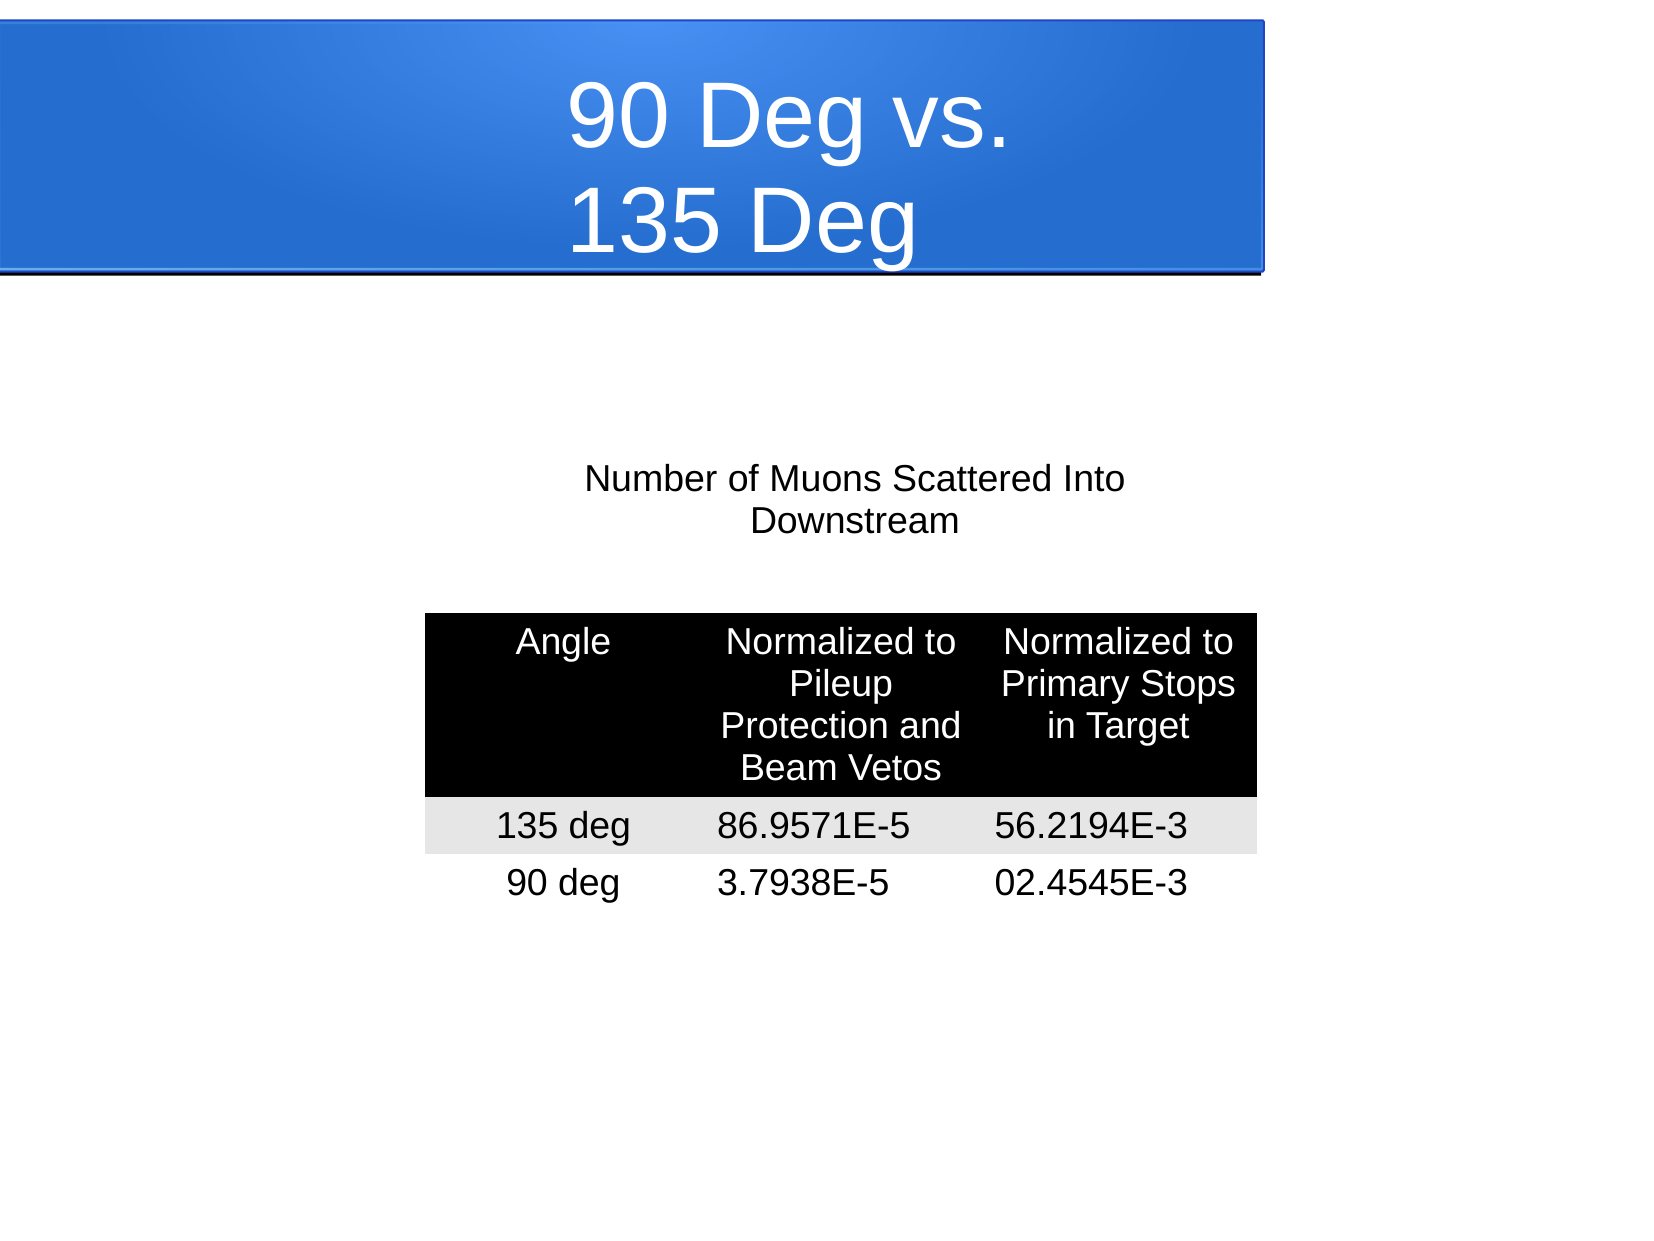

# 90 Deg vs. 135 Deg
Number of Muons Scattered Into Downstream
| Angle | Normalized to Pileup Protection and Beam Vetos | Normalized to Primary Stops in Target |
| --- | --- | --- |
| 135 deg | 86.9571E-5 | 56.2194E-3 |
| 90 deg | 3.7938E-5 | 02.4545E-3 |